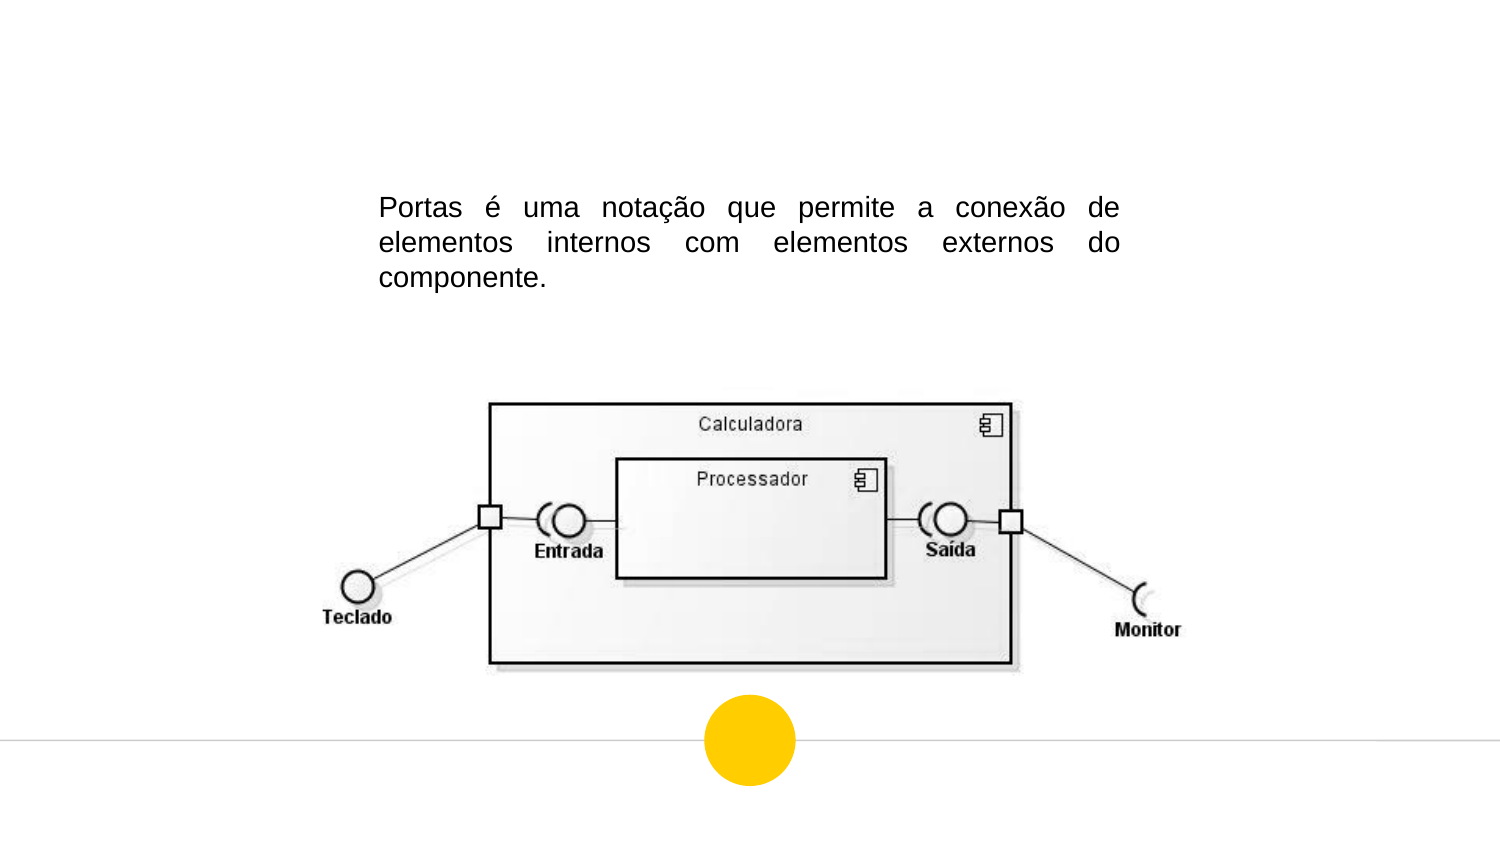

Portas é uma notação que permite a conexão de elementos internos com elementos externos do componente.